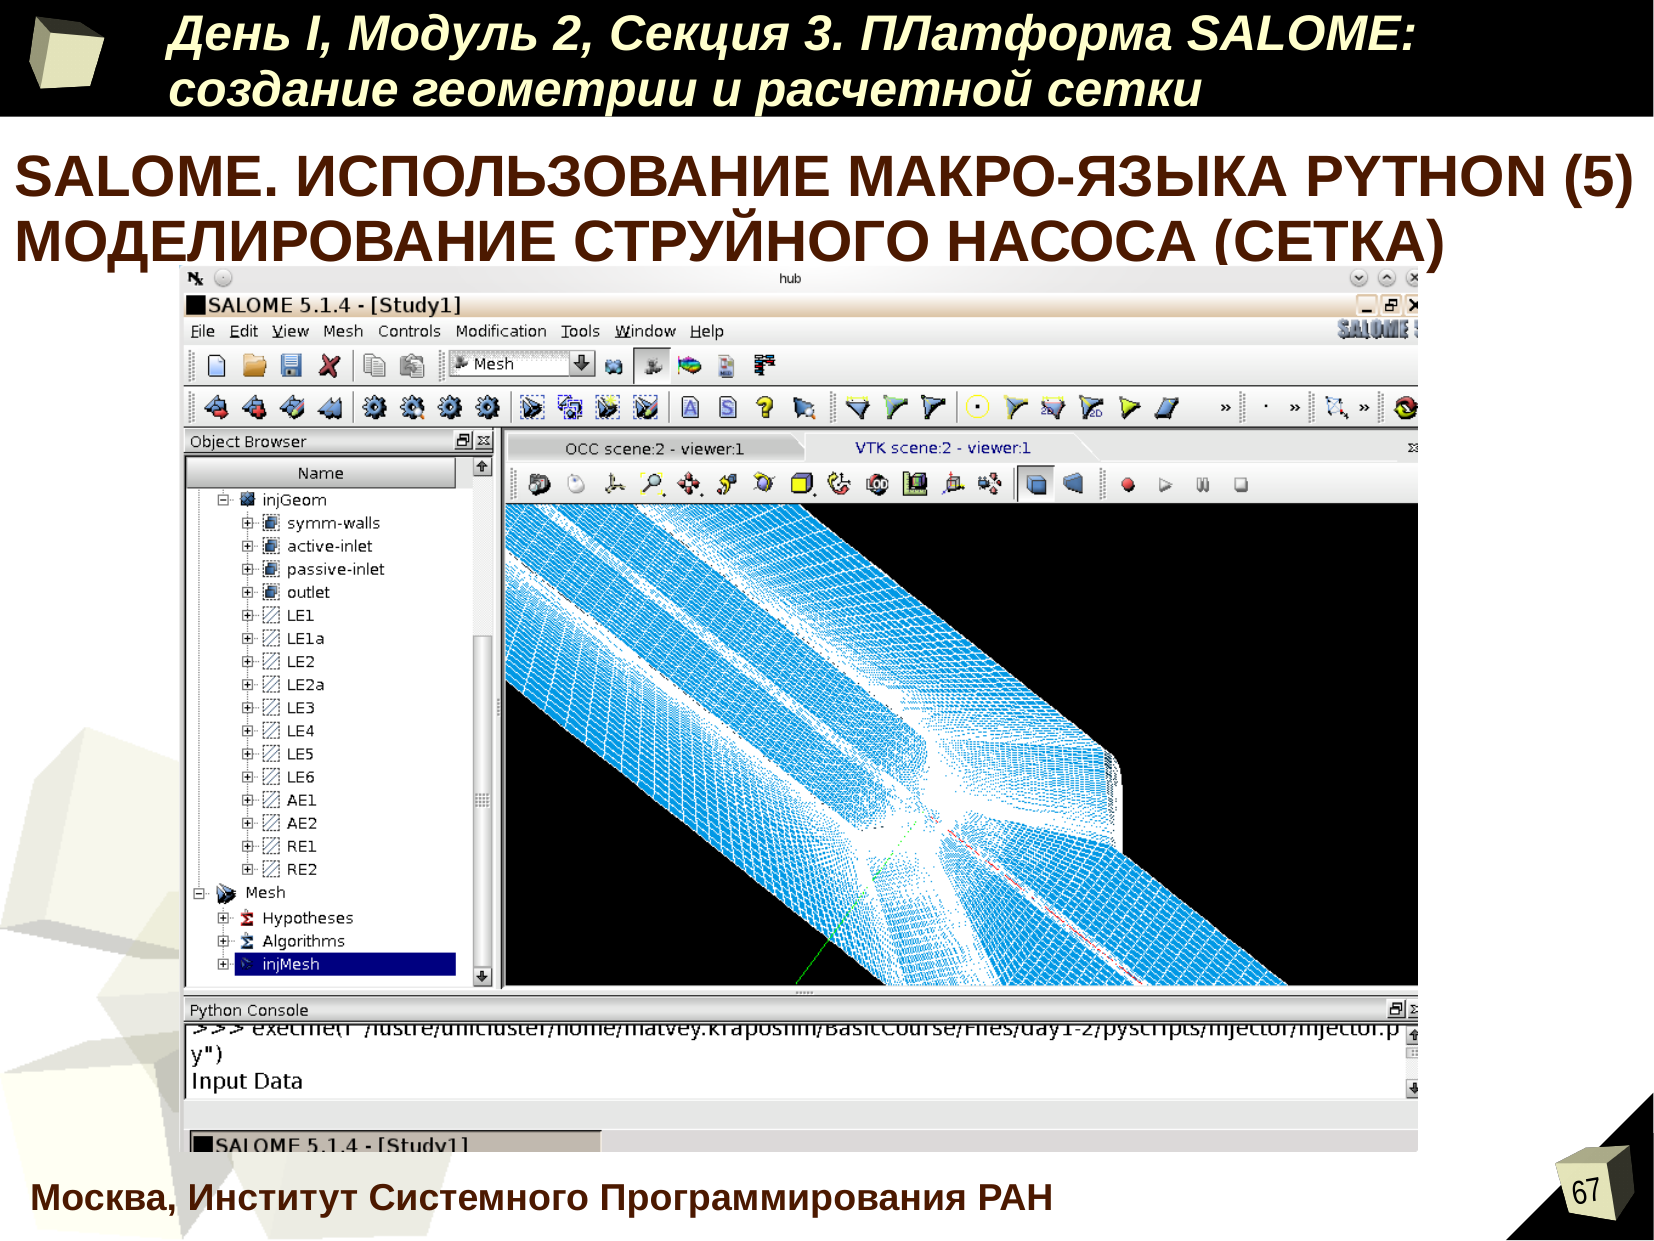

SALOME. ИСПОЛЬЗОВАНИЕ МАКРО-ЯЗЫКА PYTHON (5)
МОДЕЛИРОВАНИЕ СТРУЙНОГО НАСОСА (СЕТКА)